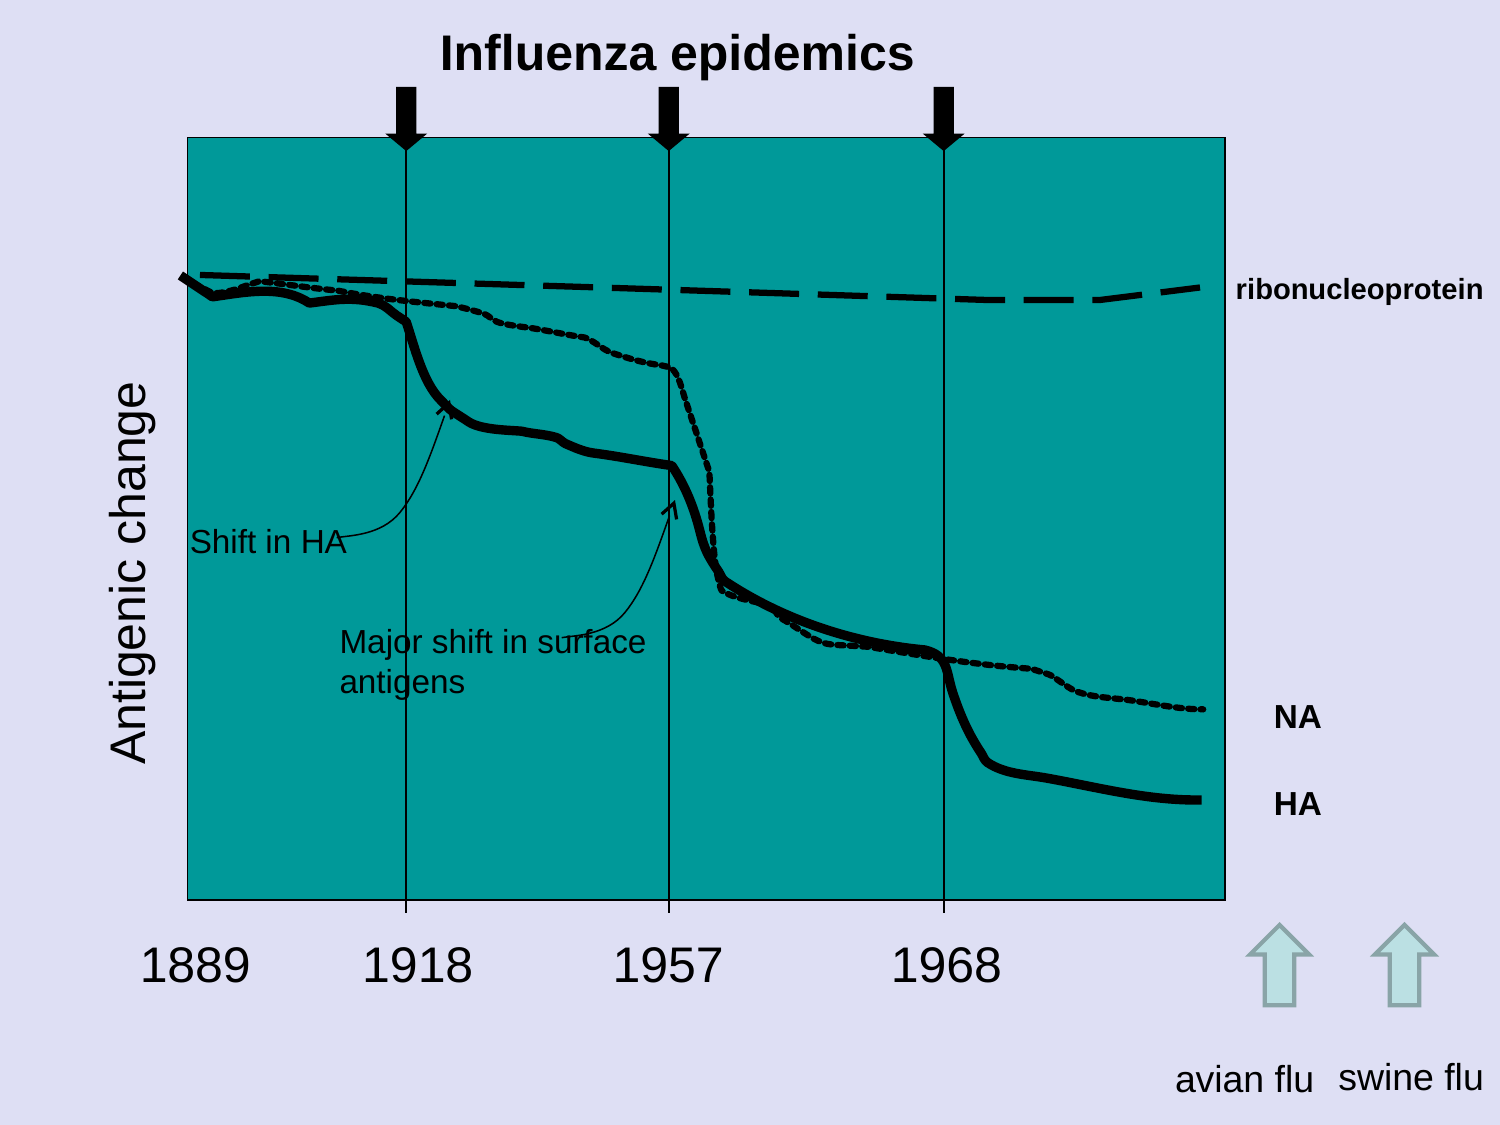

Influenza epidemics
 ribonucleoprotein
Shift in HA
Antigenic change
Major shift in surface antigens
 NA
 HA
1889 1918 1957 1968
swine flu
avian flu